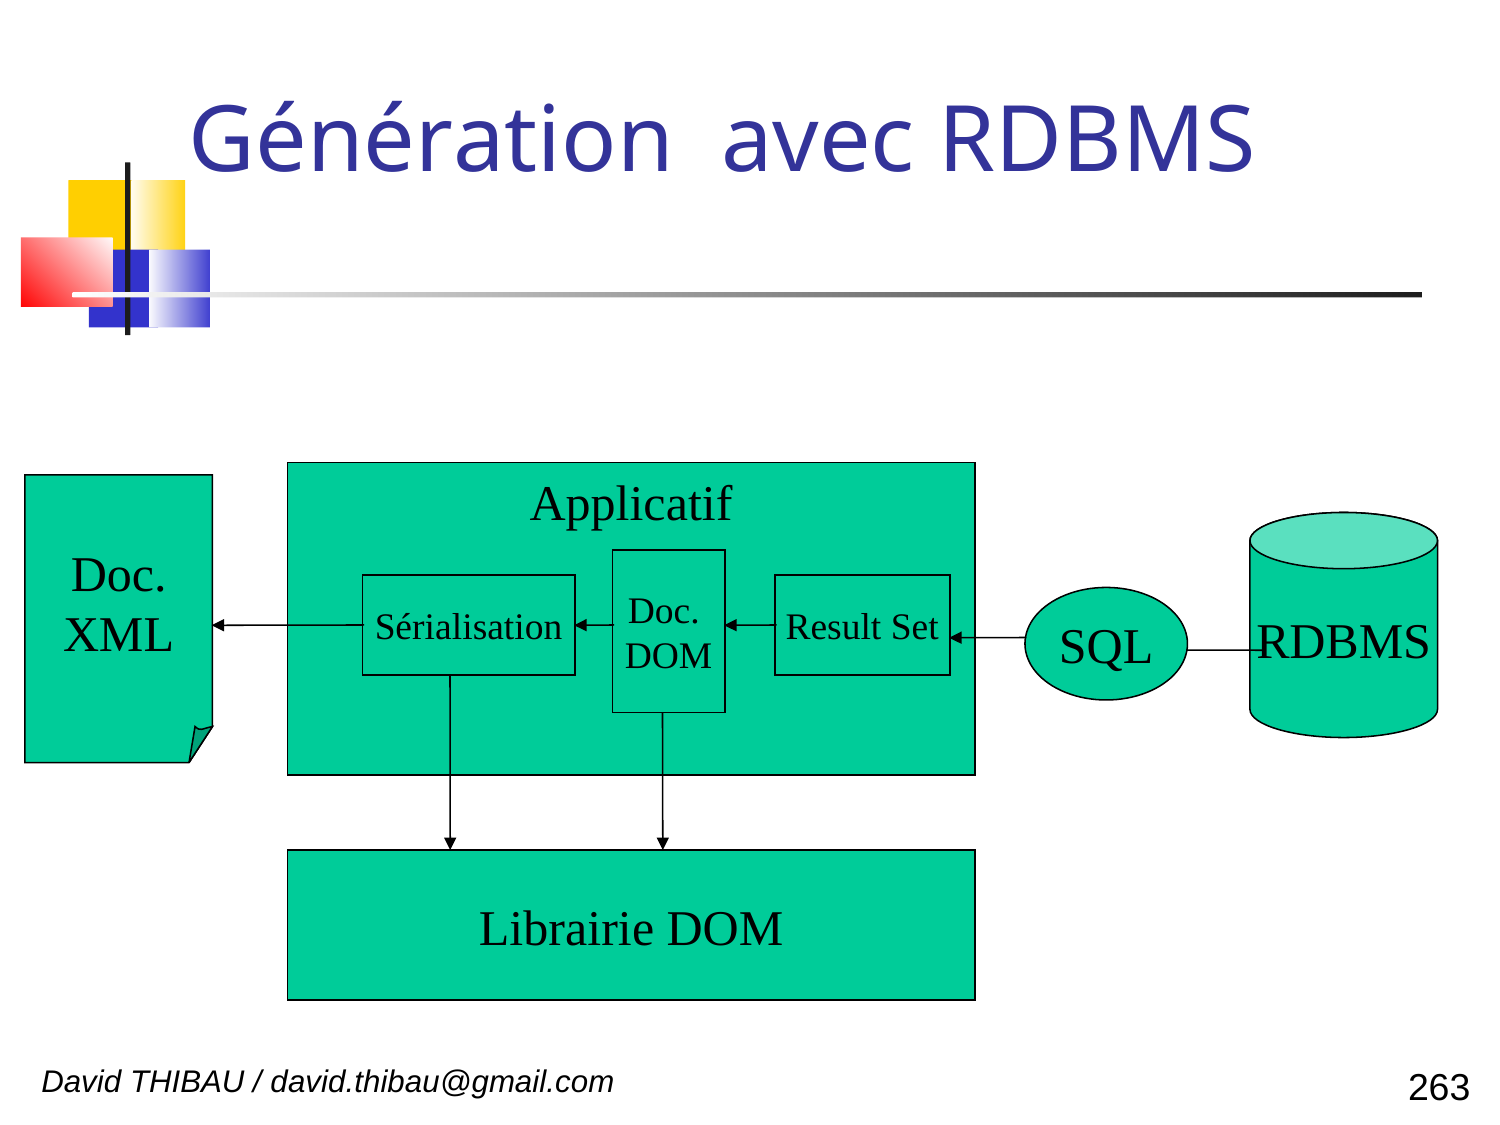

# Génération avec RDBMS
Applicatif
Doc.
XML
RDBMS
Doc.
DOM
Sérialisation
Result Set
SQL
Librairie DOM